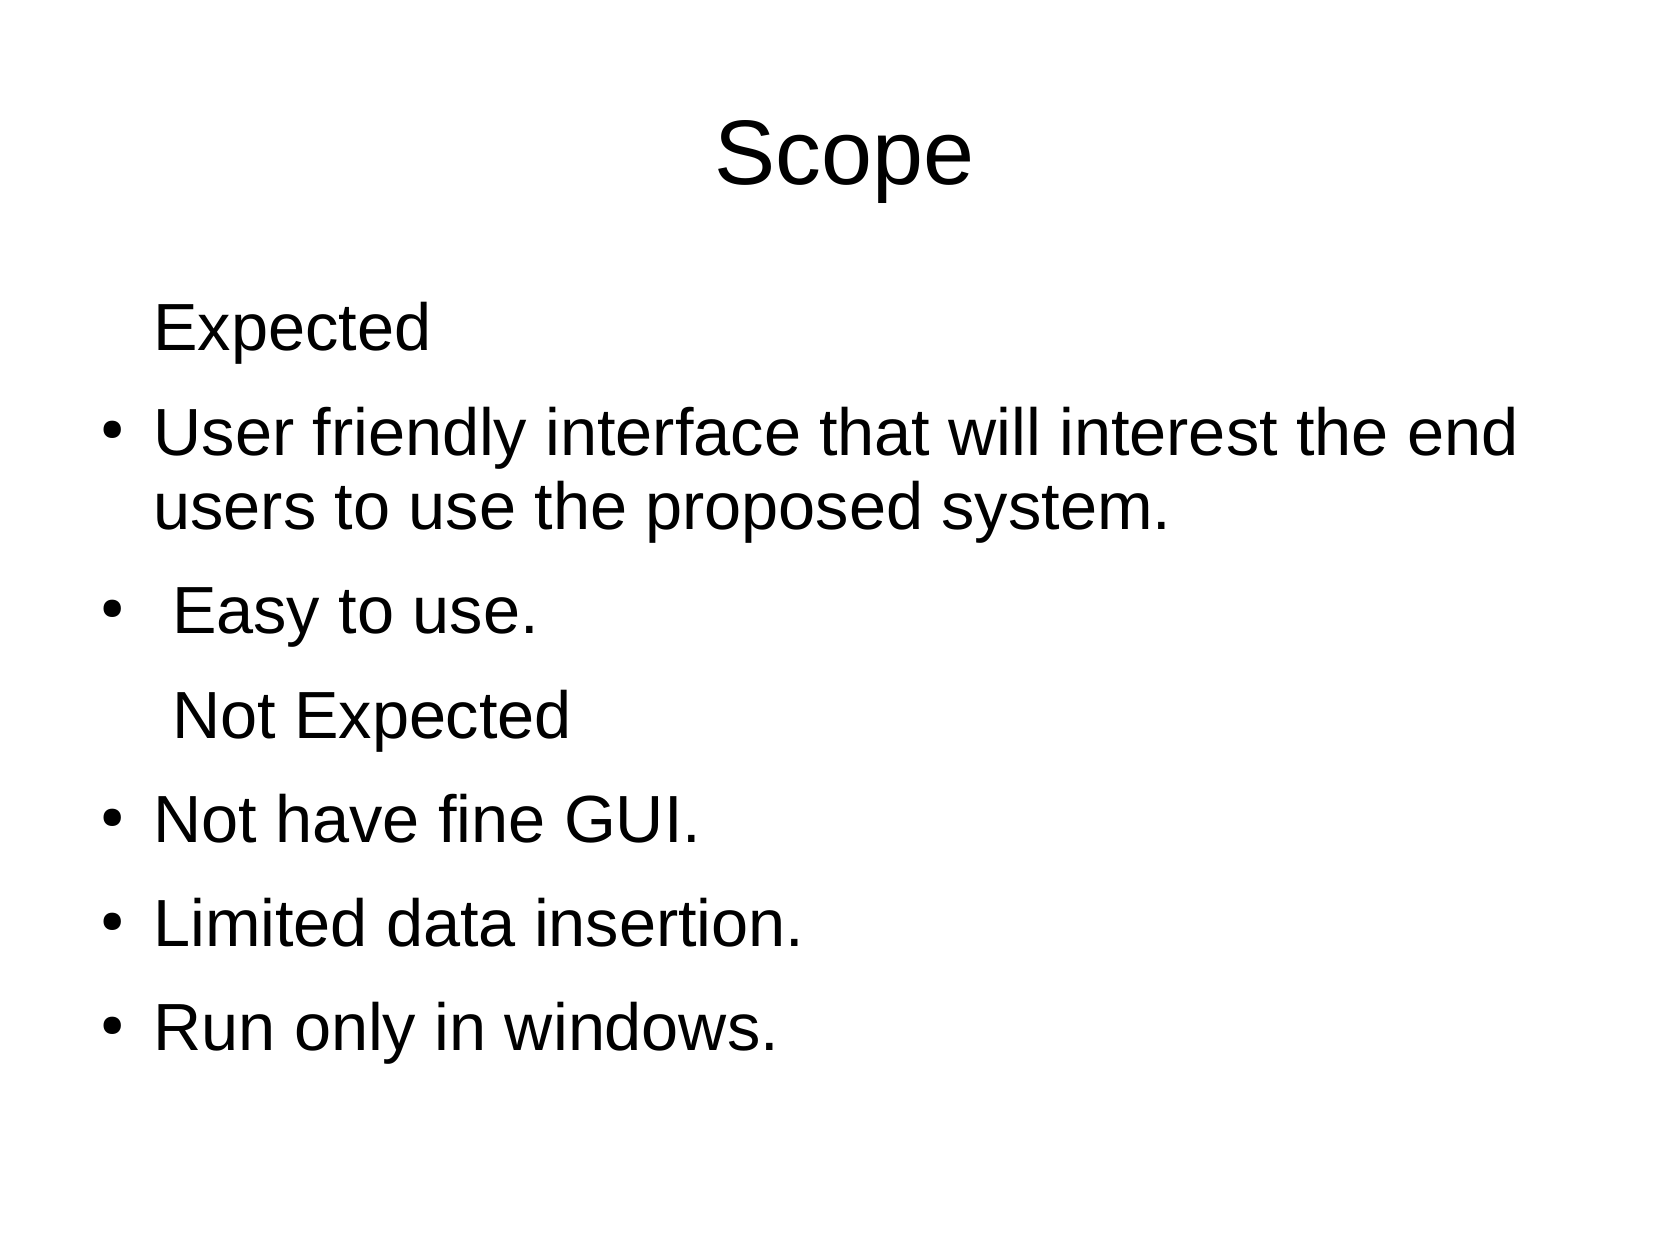

# Scope
Expected
User friendly interface that will interest the end users to use the proposed system.
 Easy to use.
 Not Expected
Not have fine GUI.
Limited data insertion.
Run only in windows.